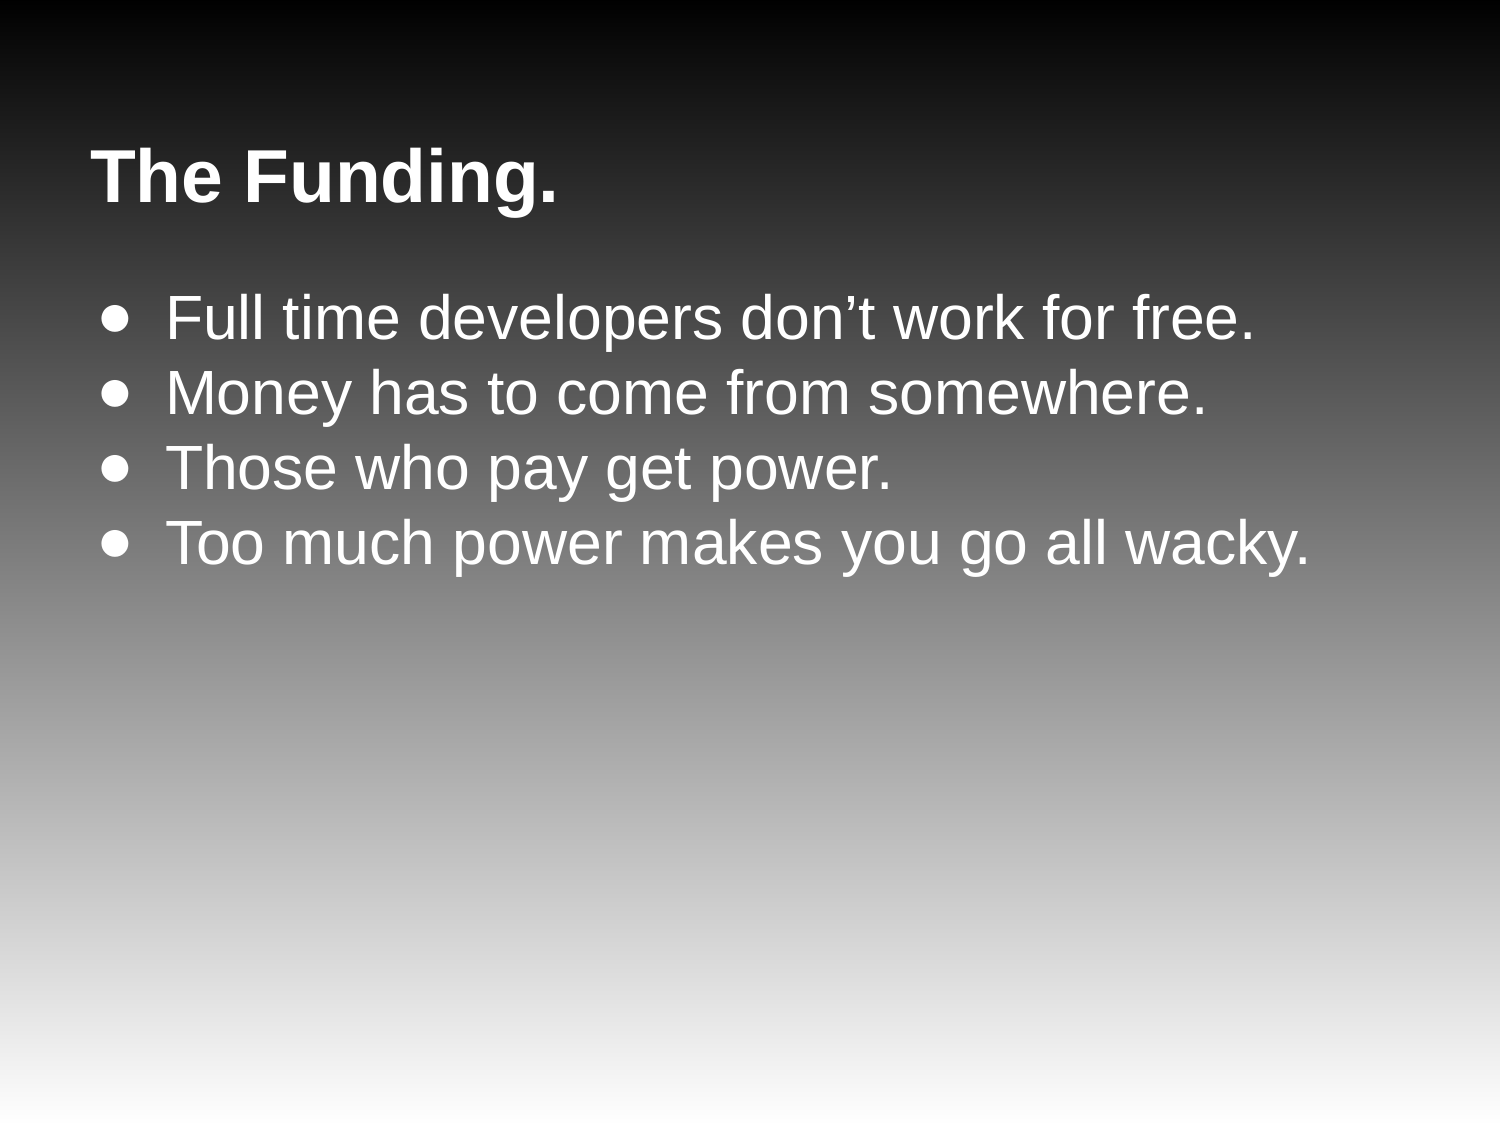

# The Funding.
Full time developers don’t work for free.
Money has to come from somewhere.
Those who pay get power.
Too much power makes you go all wacky.